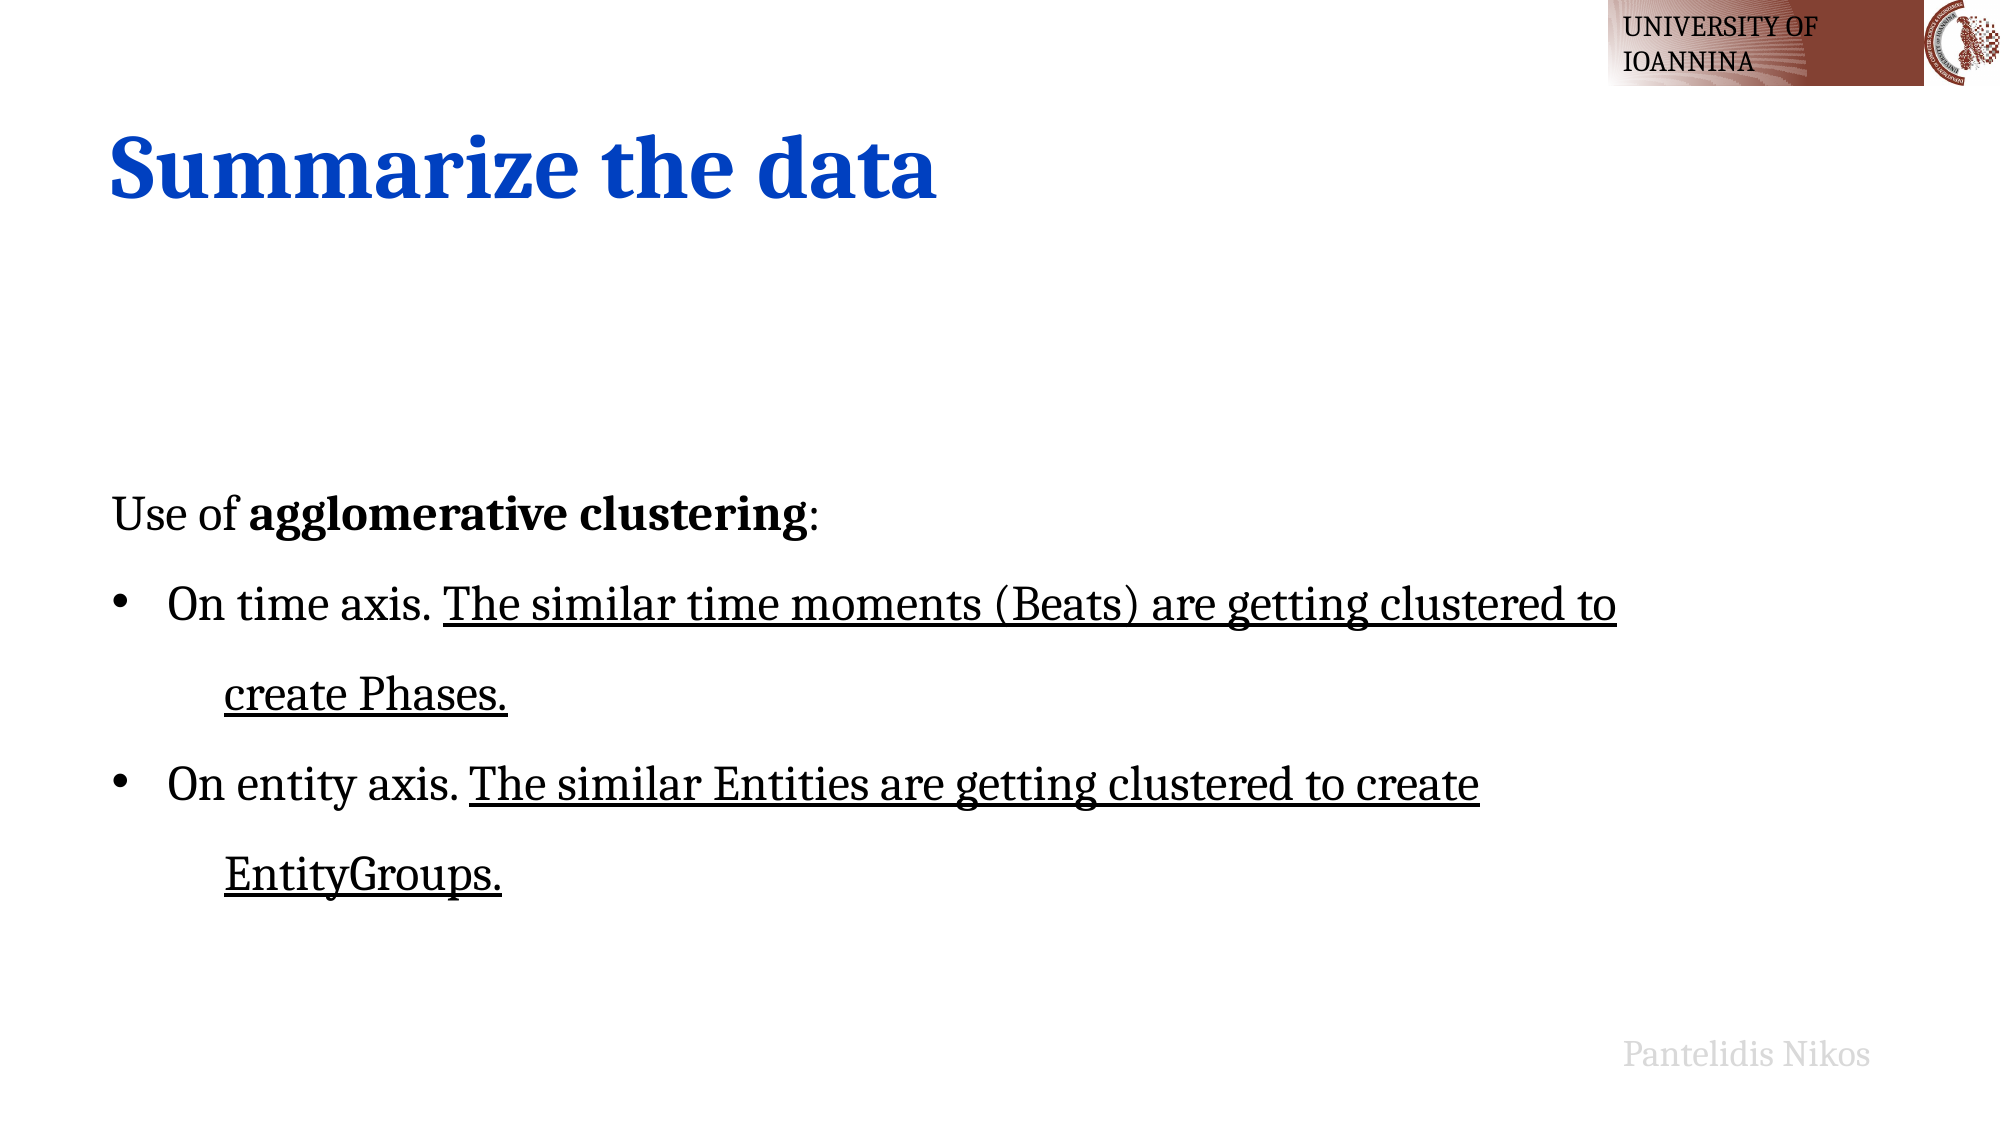

Summarize the data
Use of agglomerative clustering:
On time axis. The similar time moments (Beats) are getting clustered to create Phases.
On entity axis. The similar Entities are getting clustered to create EntityGroups.